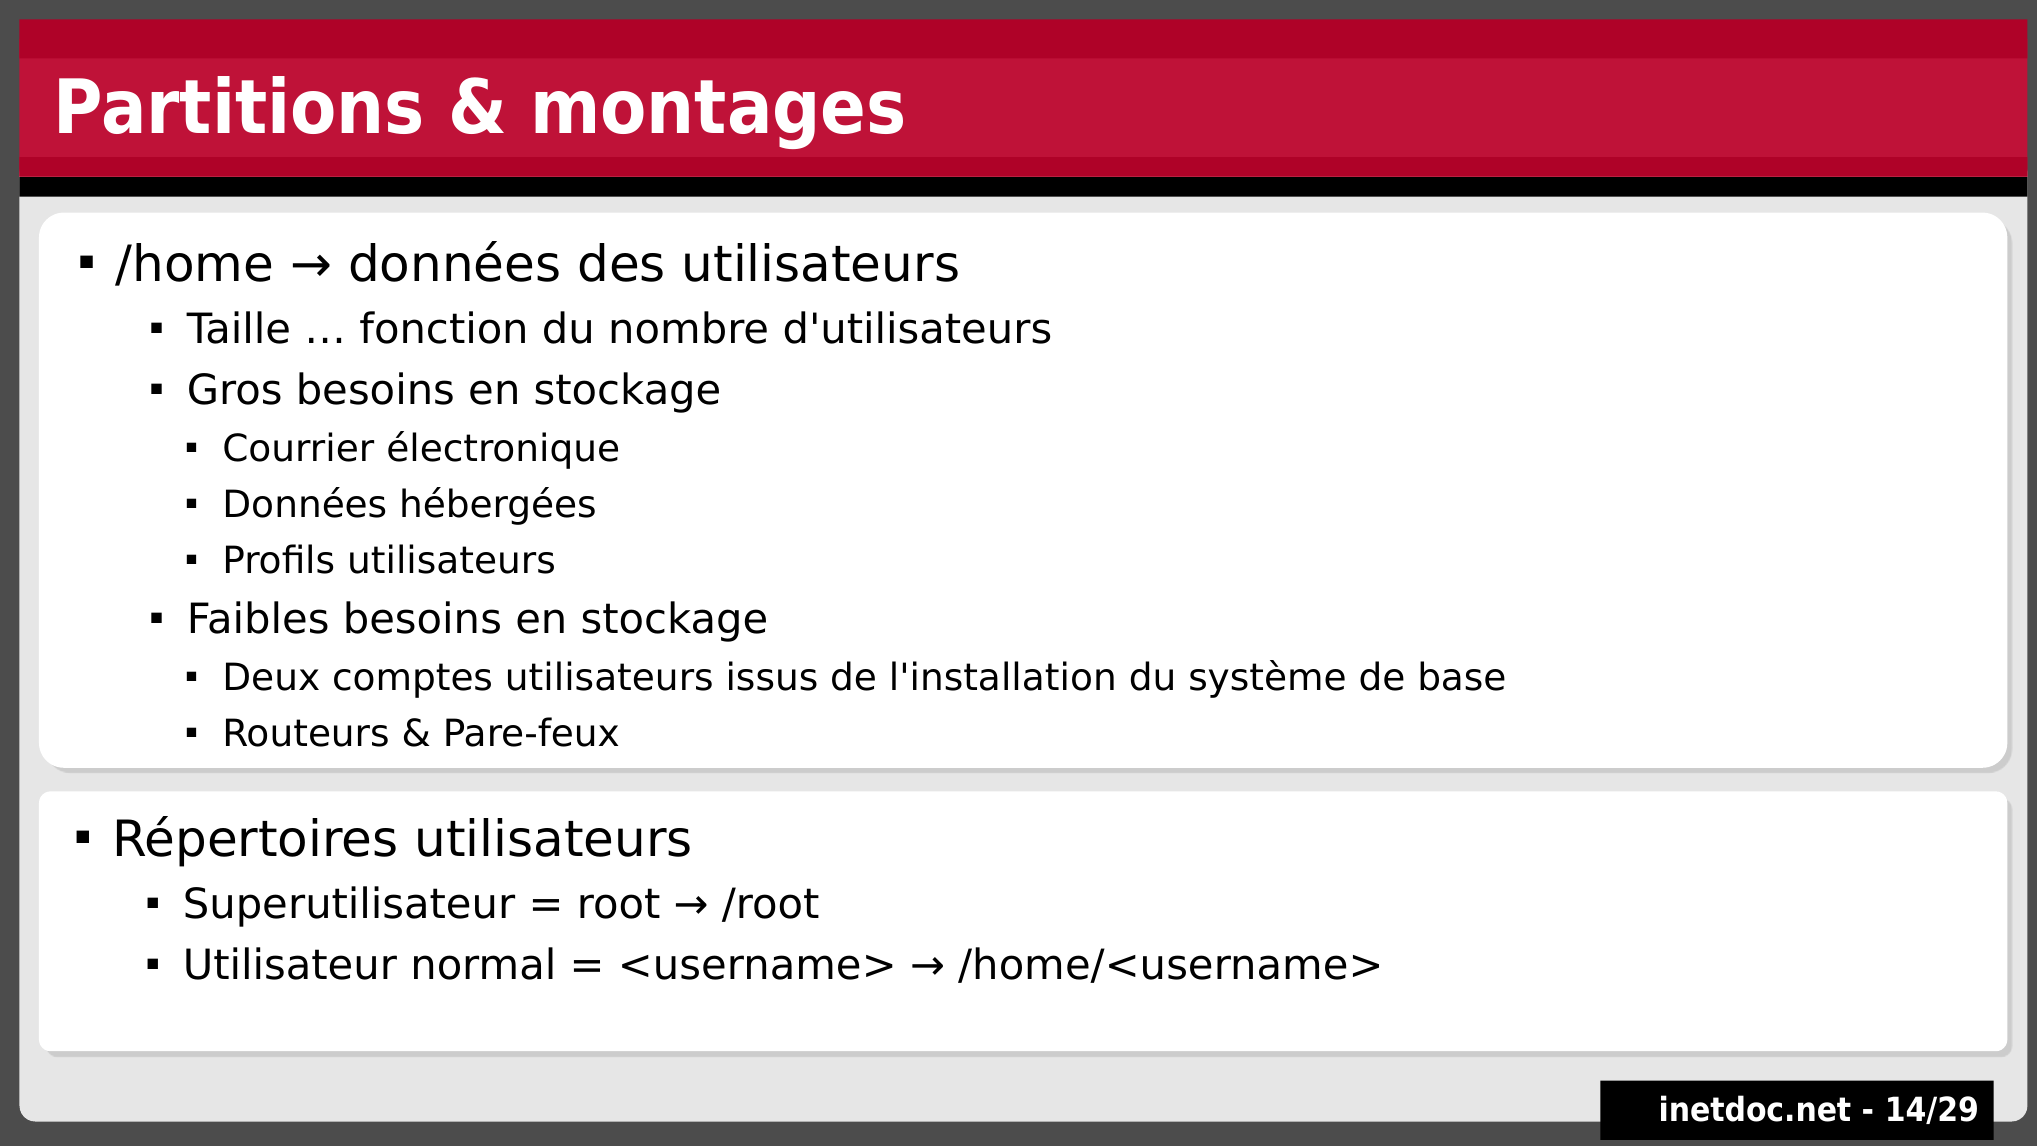

Partitions & montages
/home → données des utilisateurs
Taille … fonction du nombre d'utilisateurs
Gros besoins en stockage
Courrier électronique
Données hébergées
Profils utilisateurs
Faibles besoins en stockage
Deux comptes utilisateurs issus de l'installation du système de base
Routeurs & Pare-feux
Répertoires utilisateurs
Superutilisateur = root → /root
Utilisateur normal = <username> → /home/<username>
inetdoc.net - /29